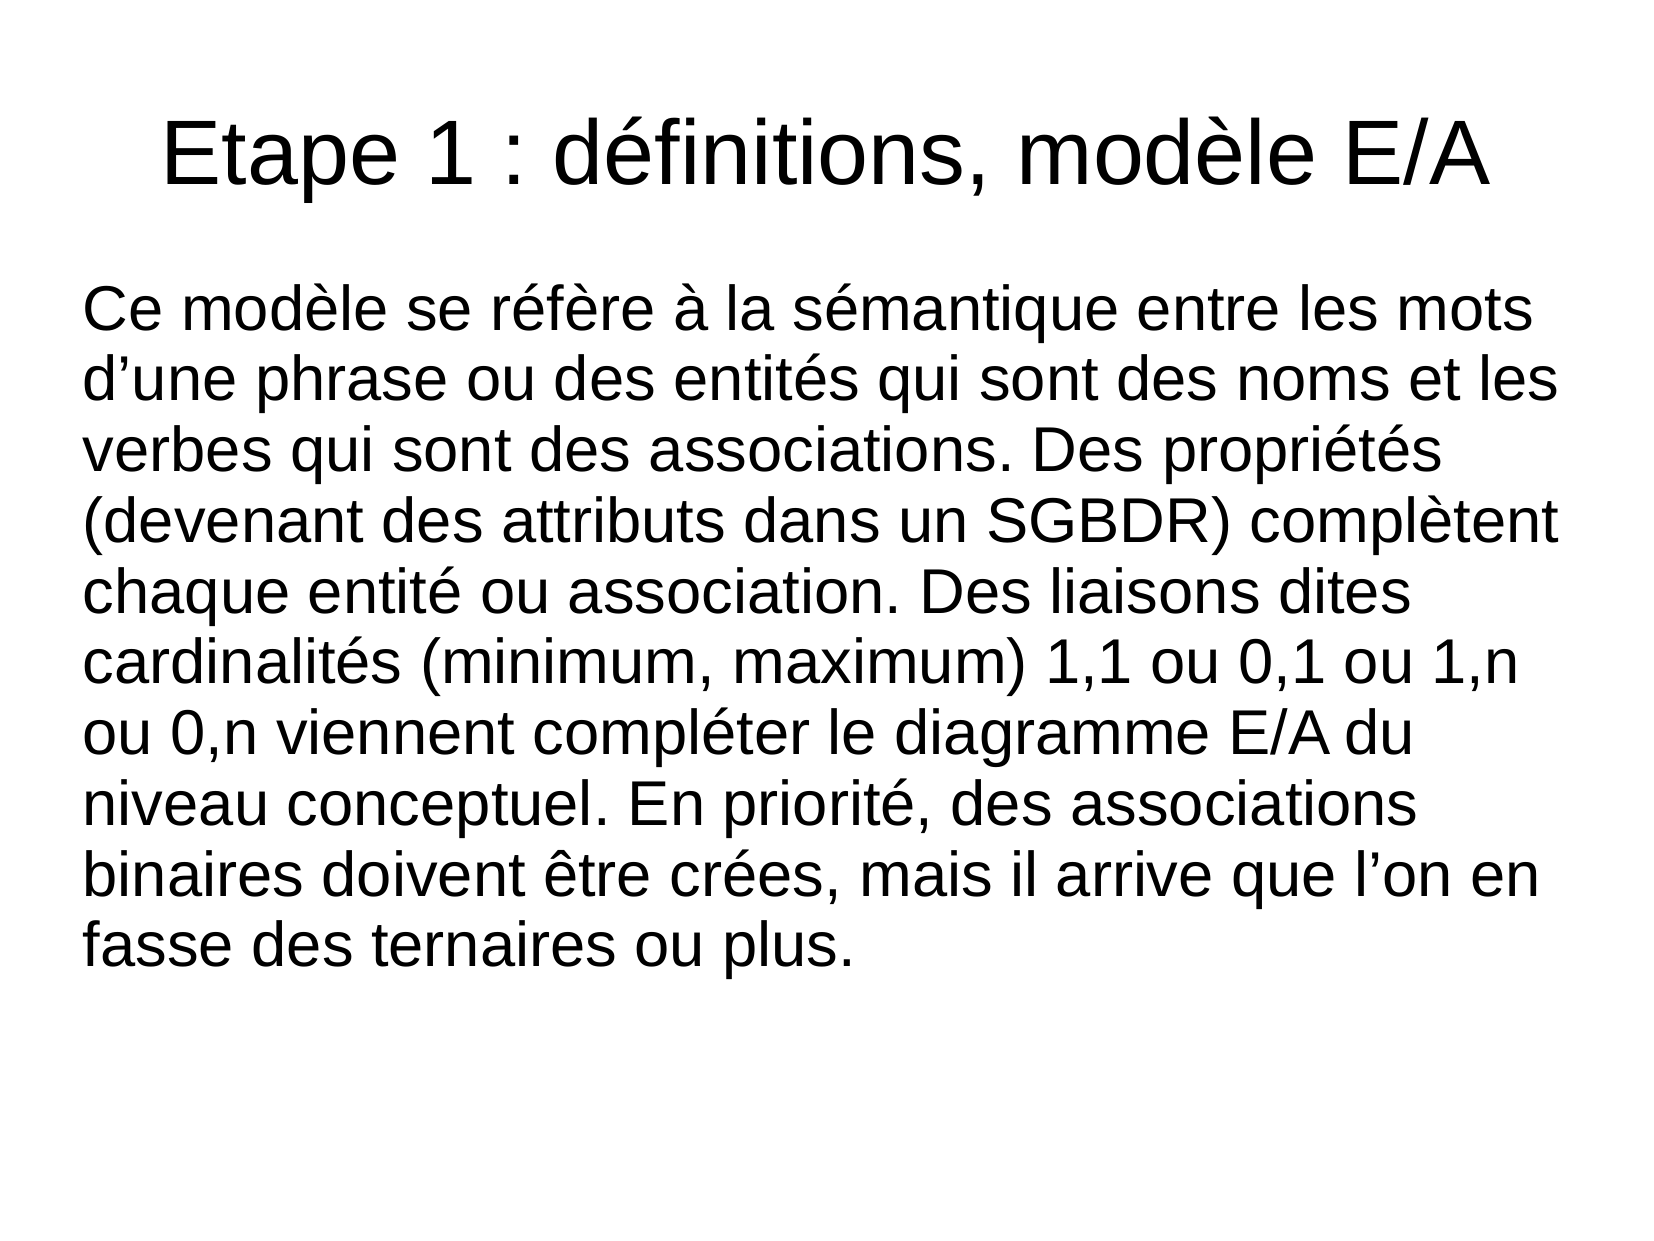

# Etape 1 : définitions, modèle E/A
Ce modèle se réfère à la sémantique entre les mots d’une phrase ou des entités qui sont des noms et les verbes qui sont des associations. Des propriétés (devenant des attributs dans un SGBDR) complètent chaque entité ou association. Des liaisons dites cardinalités (minimum, maximum) 1,1 ou 0,1 ou 1,n ou 0,n viennent compléter le diagramme E/A du niveau conceptuel. En priorité, des associations binaires doivent être crées, mais il arrive que l’on en fasse des ternaires ou plus.